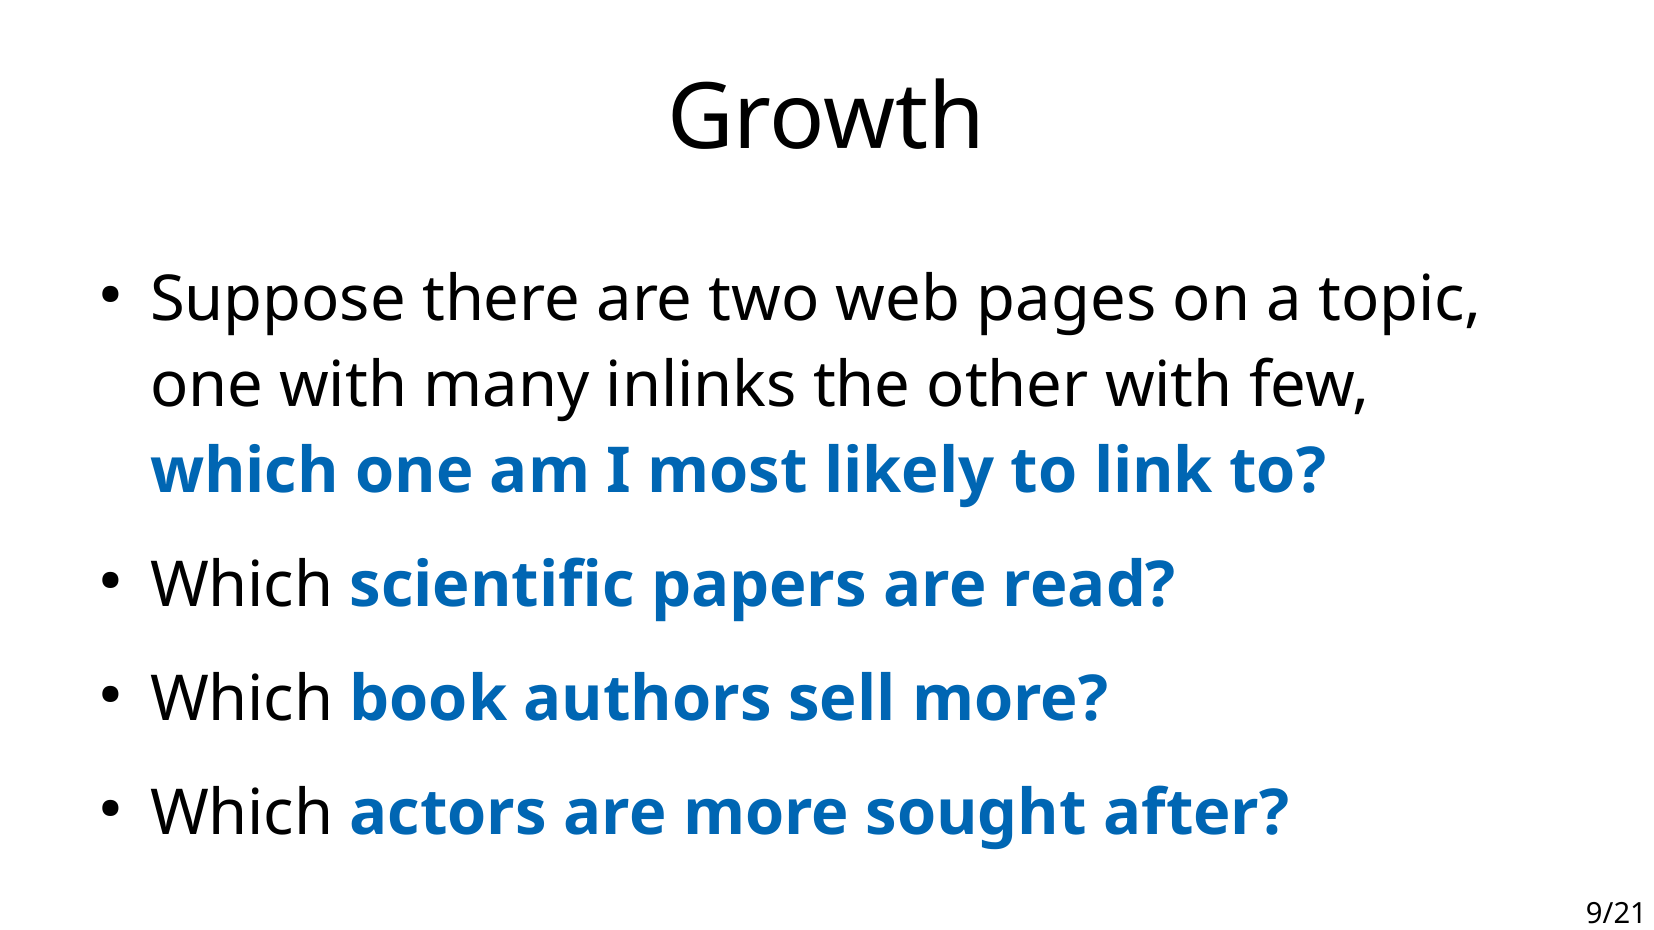

# Growth
Suppose there are two web pages on a topic, one with many inlinks the other with few, which one am I most likely to link to?
Which scientific papers are read?
Which book authors sell more?
Which actors are more sought after?
9